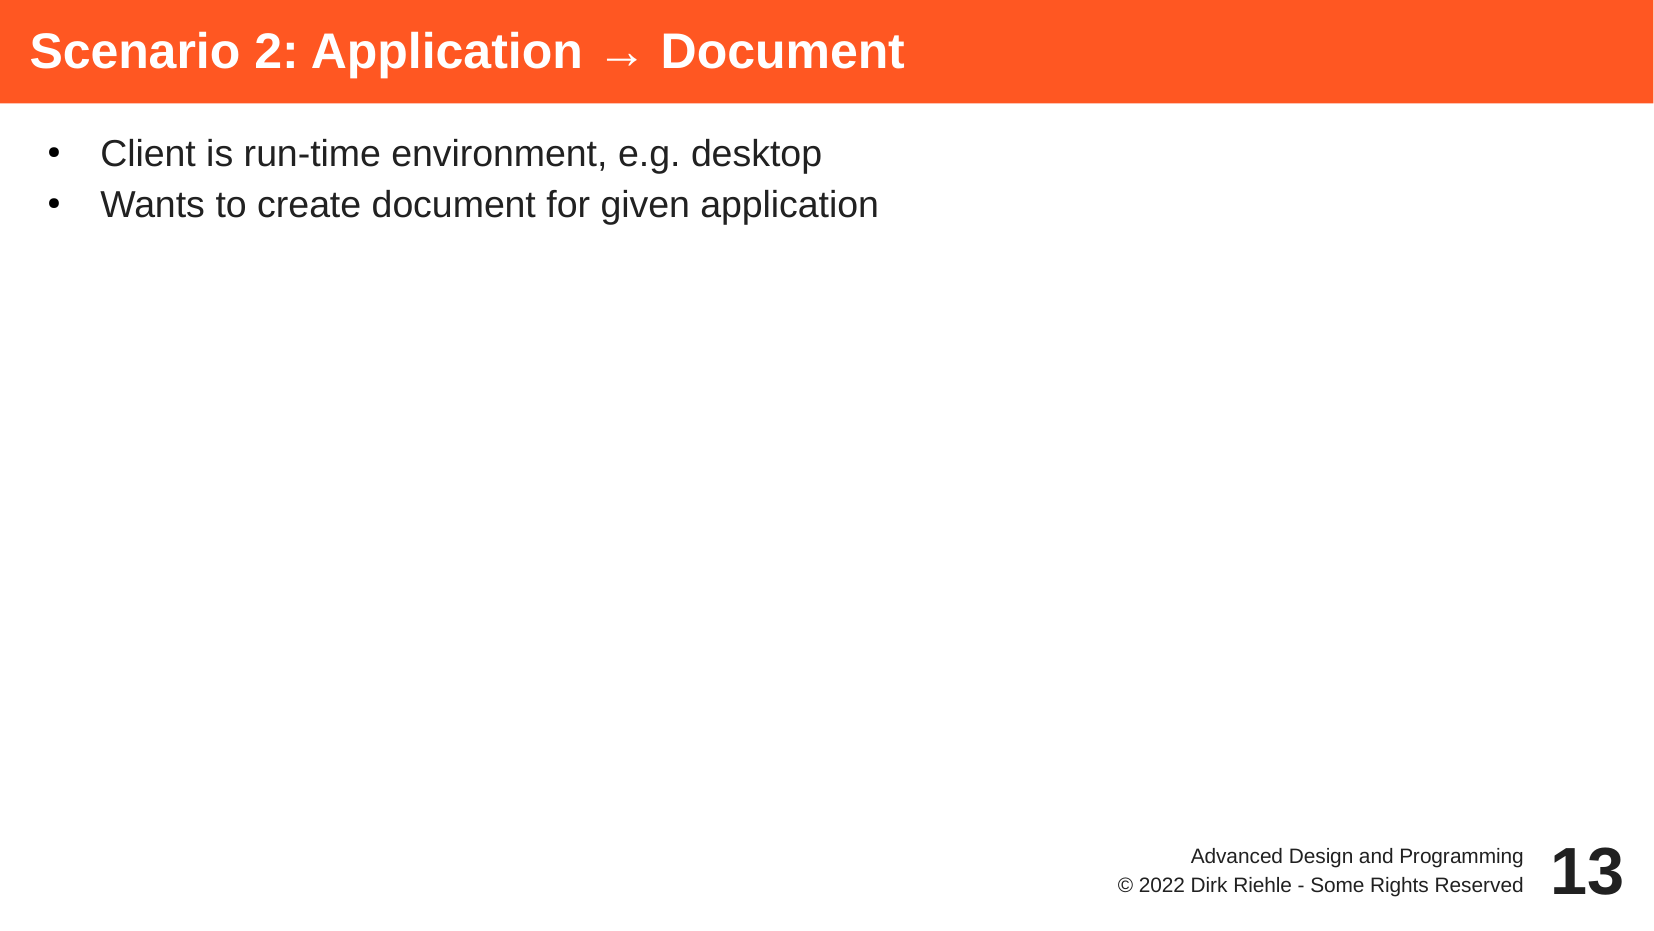

# Scenario 2: Application → Document
Client is run-time environment, e.g. desktop
Wants to create document for given application
Advanced Design and Programming
13
© 2022 Dirk Riehle - Some Rights Reserved